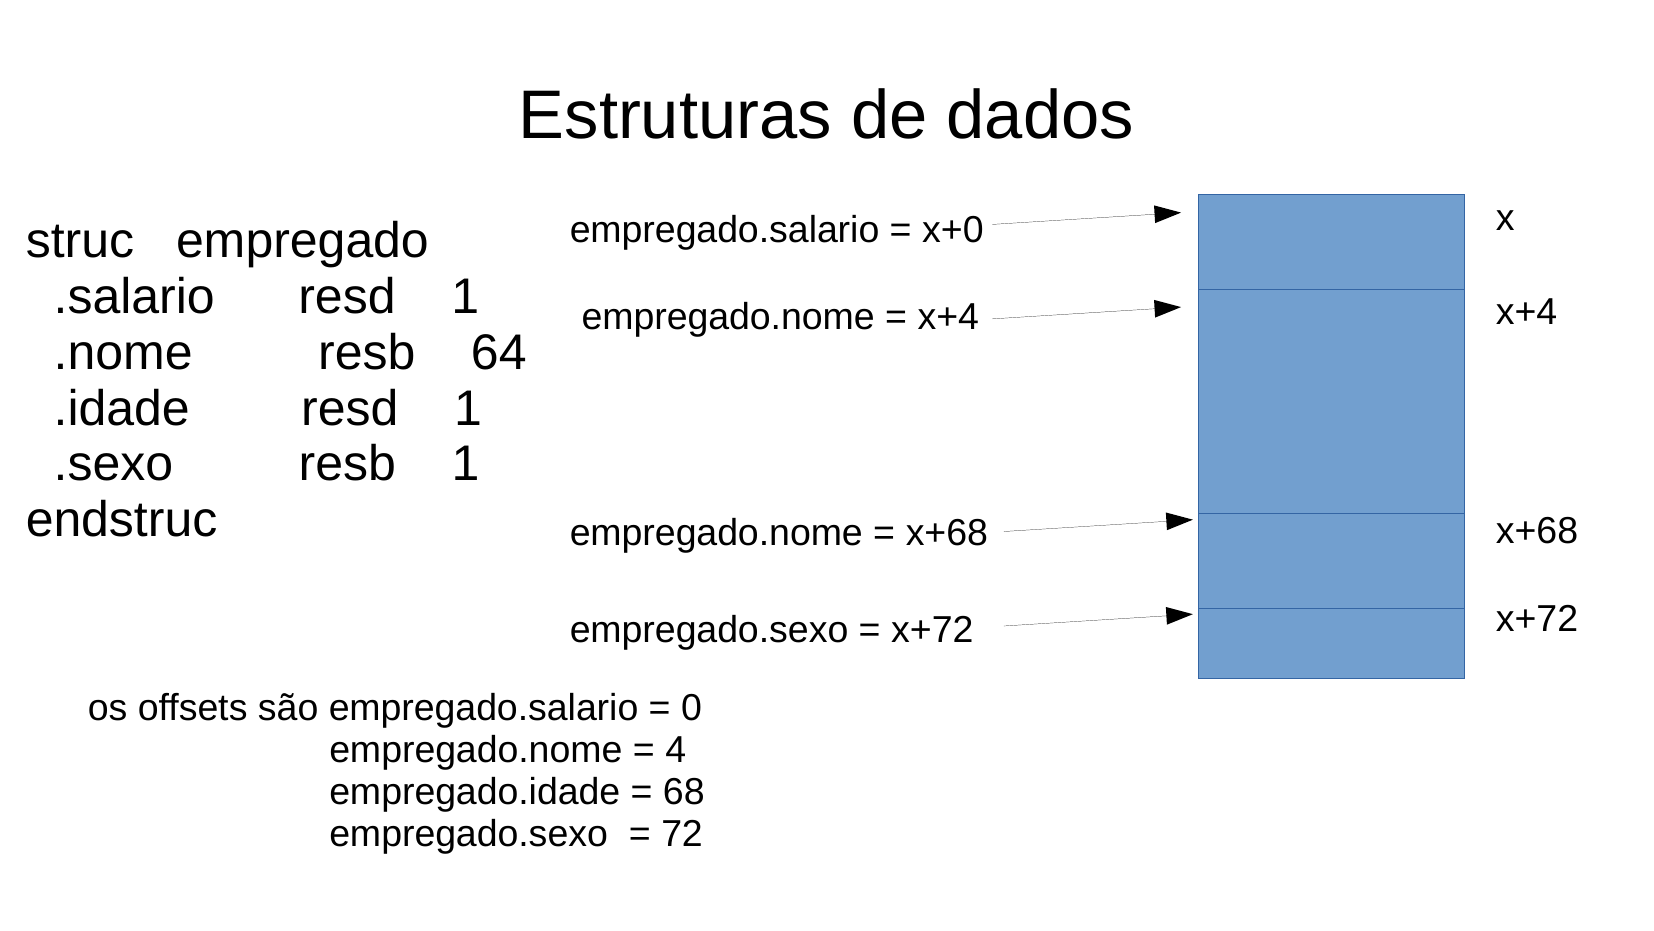

# Estruturas de dados
 x
empregado.salario = x+0
 struc empregado
 .salario resd 1
 .nome resb 64
 .idade resd 1
 .sexo resb 1
 endstruc
 x+4
empregado.nome = x+4
 x+68
empregado.nome = x+68
 x+72
empregado.sexo = x+72
 os offsets são empregado.salario = 0
 empregado.nome = 4
 empregado.idade = 68
 empregado.sexo = 72